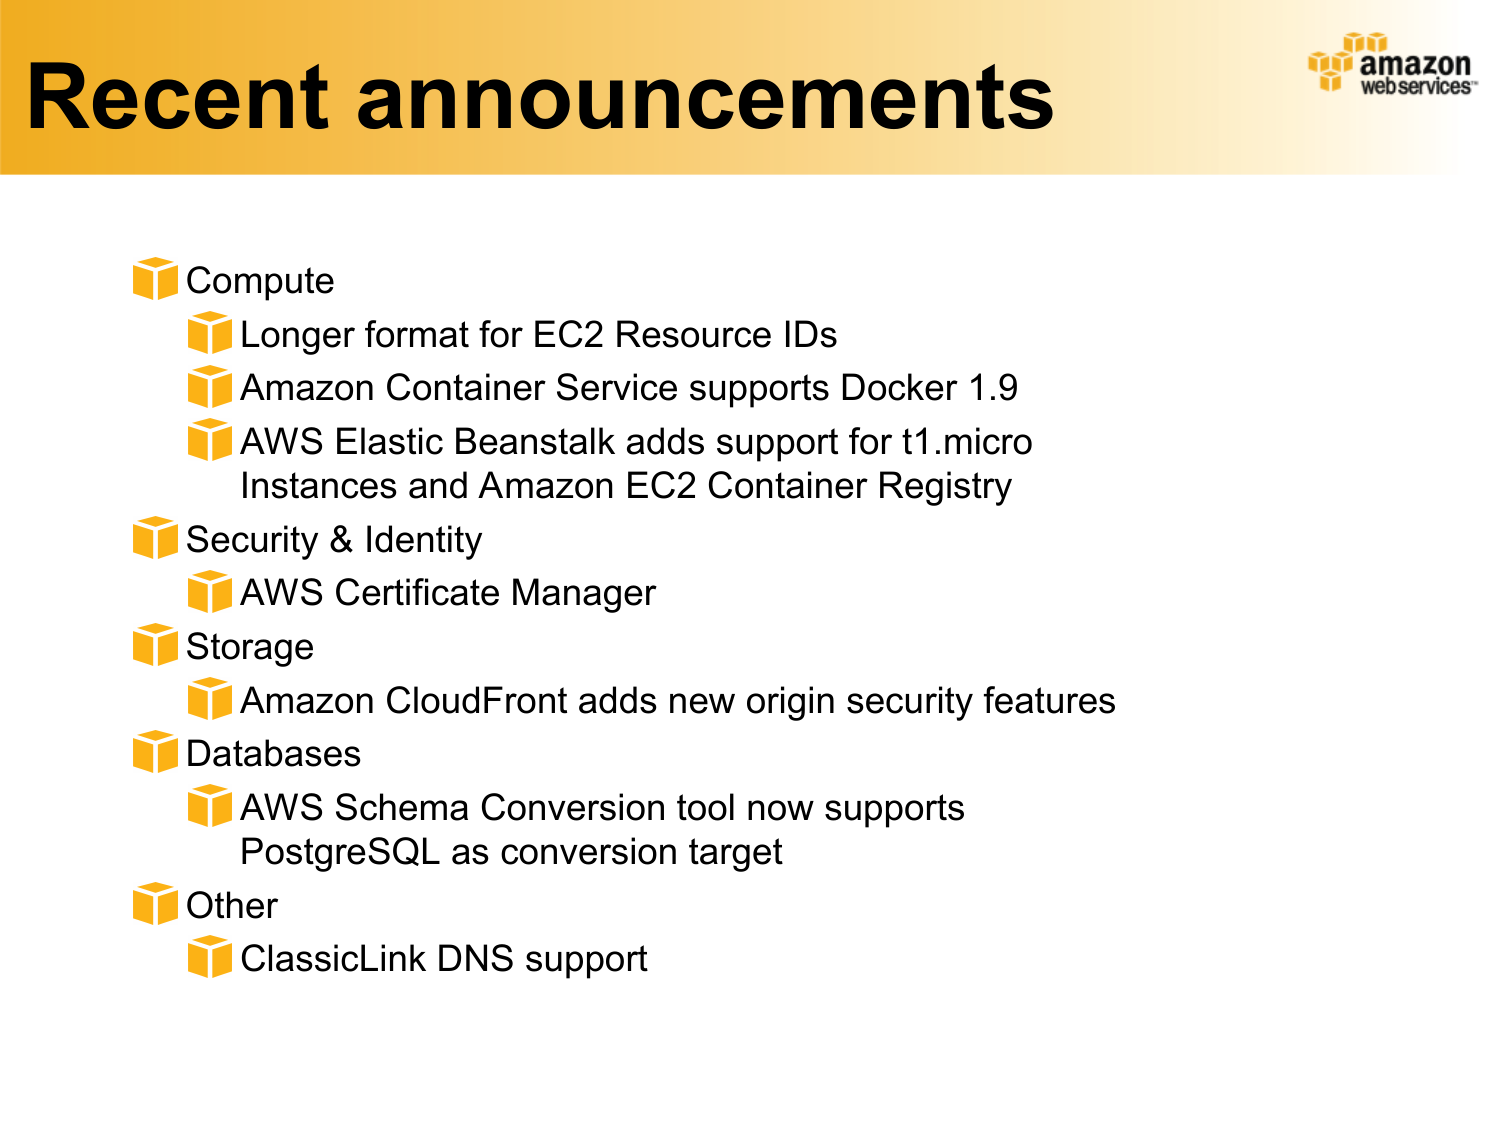

# Recent announcements
 Compute
 Longer format for EC2 Resource IDs
 Amazon Container Service supports Docker 1.9
 AWS Elastic Beanstalk adds support for t1.micro
 Instances and Amazon EC2 Container Registry
 Security & Identity
 AWS Certificate Manager
 Storage
 Amazon CloudFront adds new origin security features
 Databases
 AWS Schema Conversion tool now supports
 PostgreSQL as conversion target
 Other
 ClassicLink DNS support